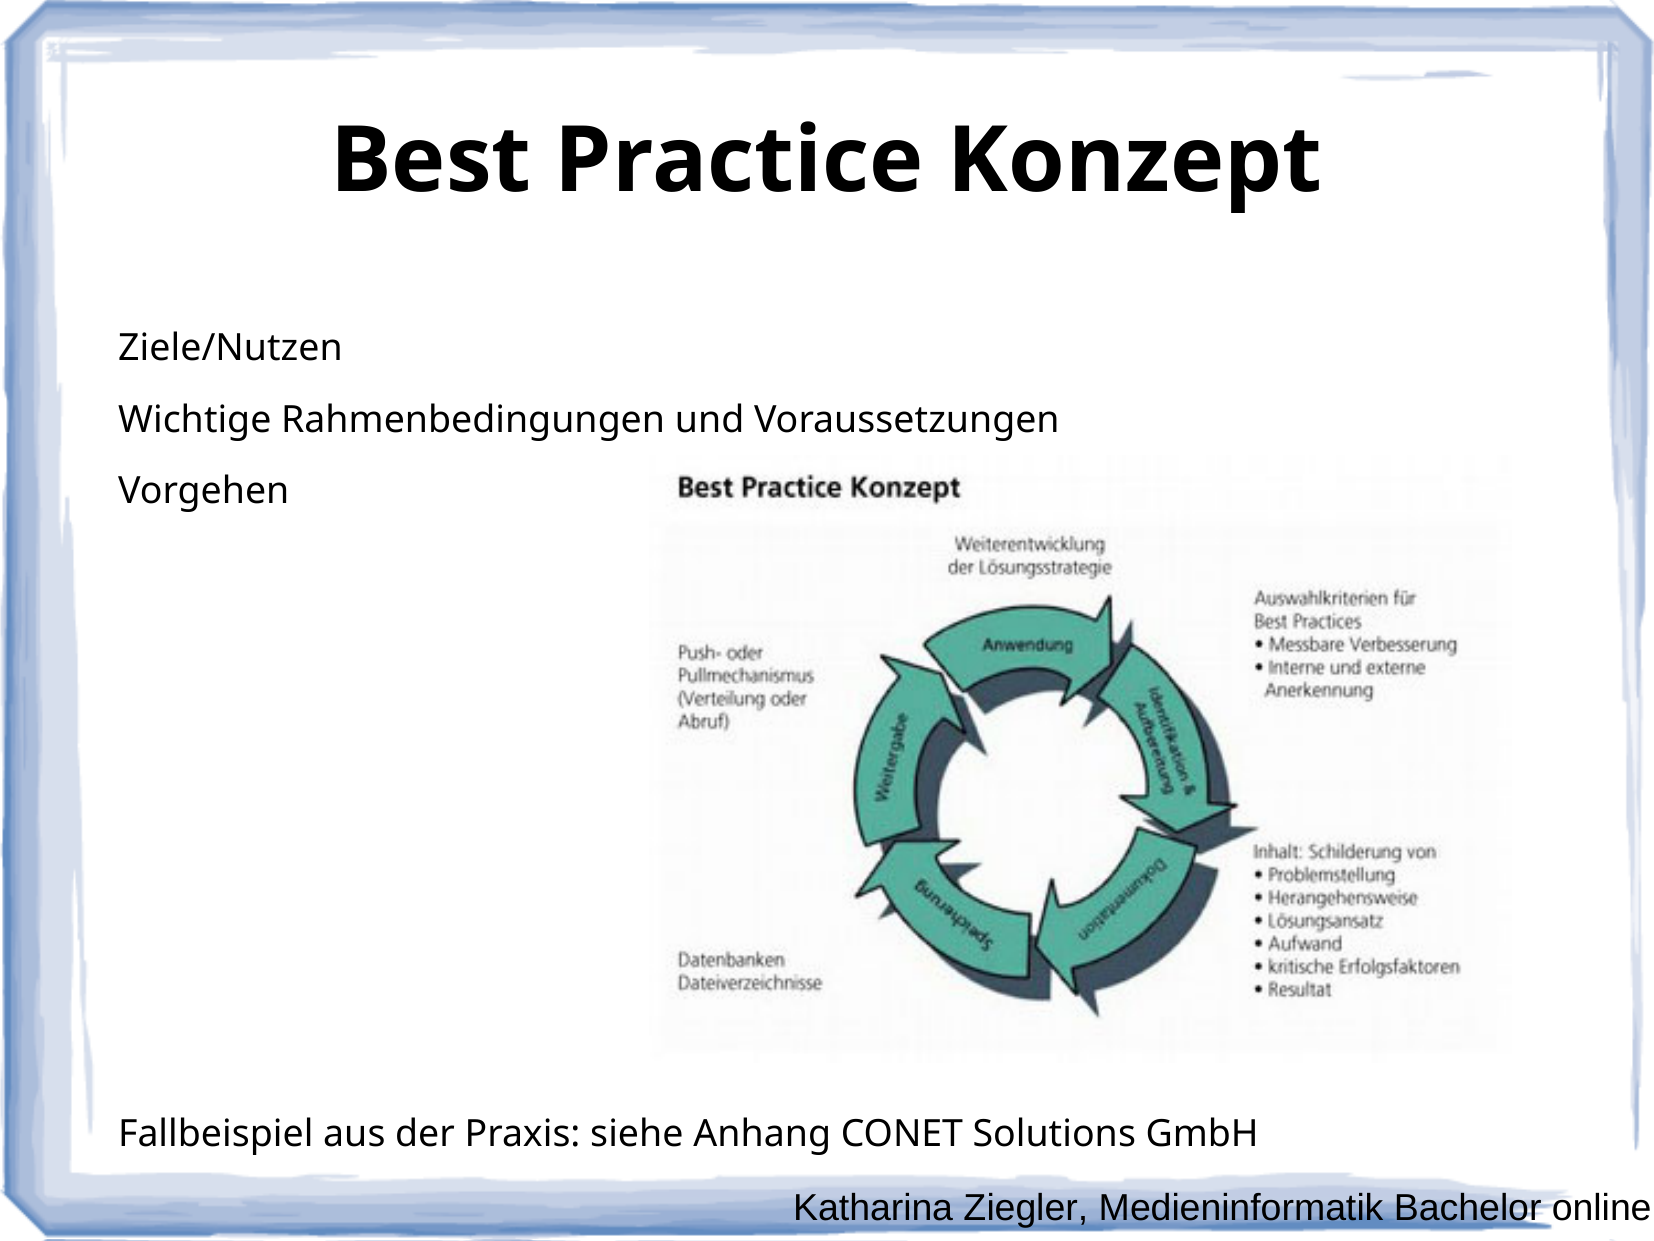

# Best Practice Konzept
Ziele/Nutzen
Wichtige Rahmenbedingungen und Voraussetzungen
Vorgehen
Fallbeispiel aus der Praxis: siehe Anhang CONET Solutions GmbH
Katharina Ziegler, Medieninformatik Bachelor online